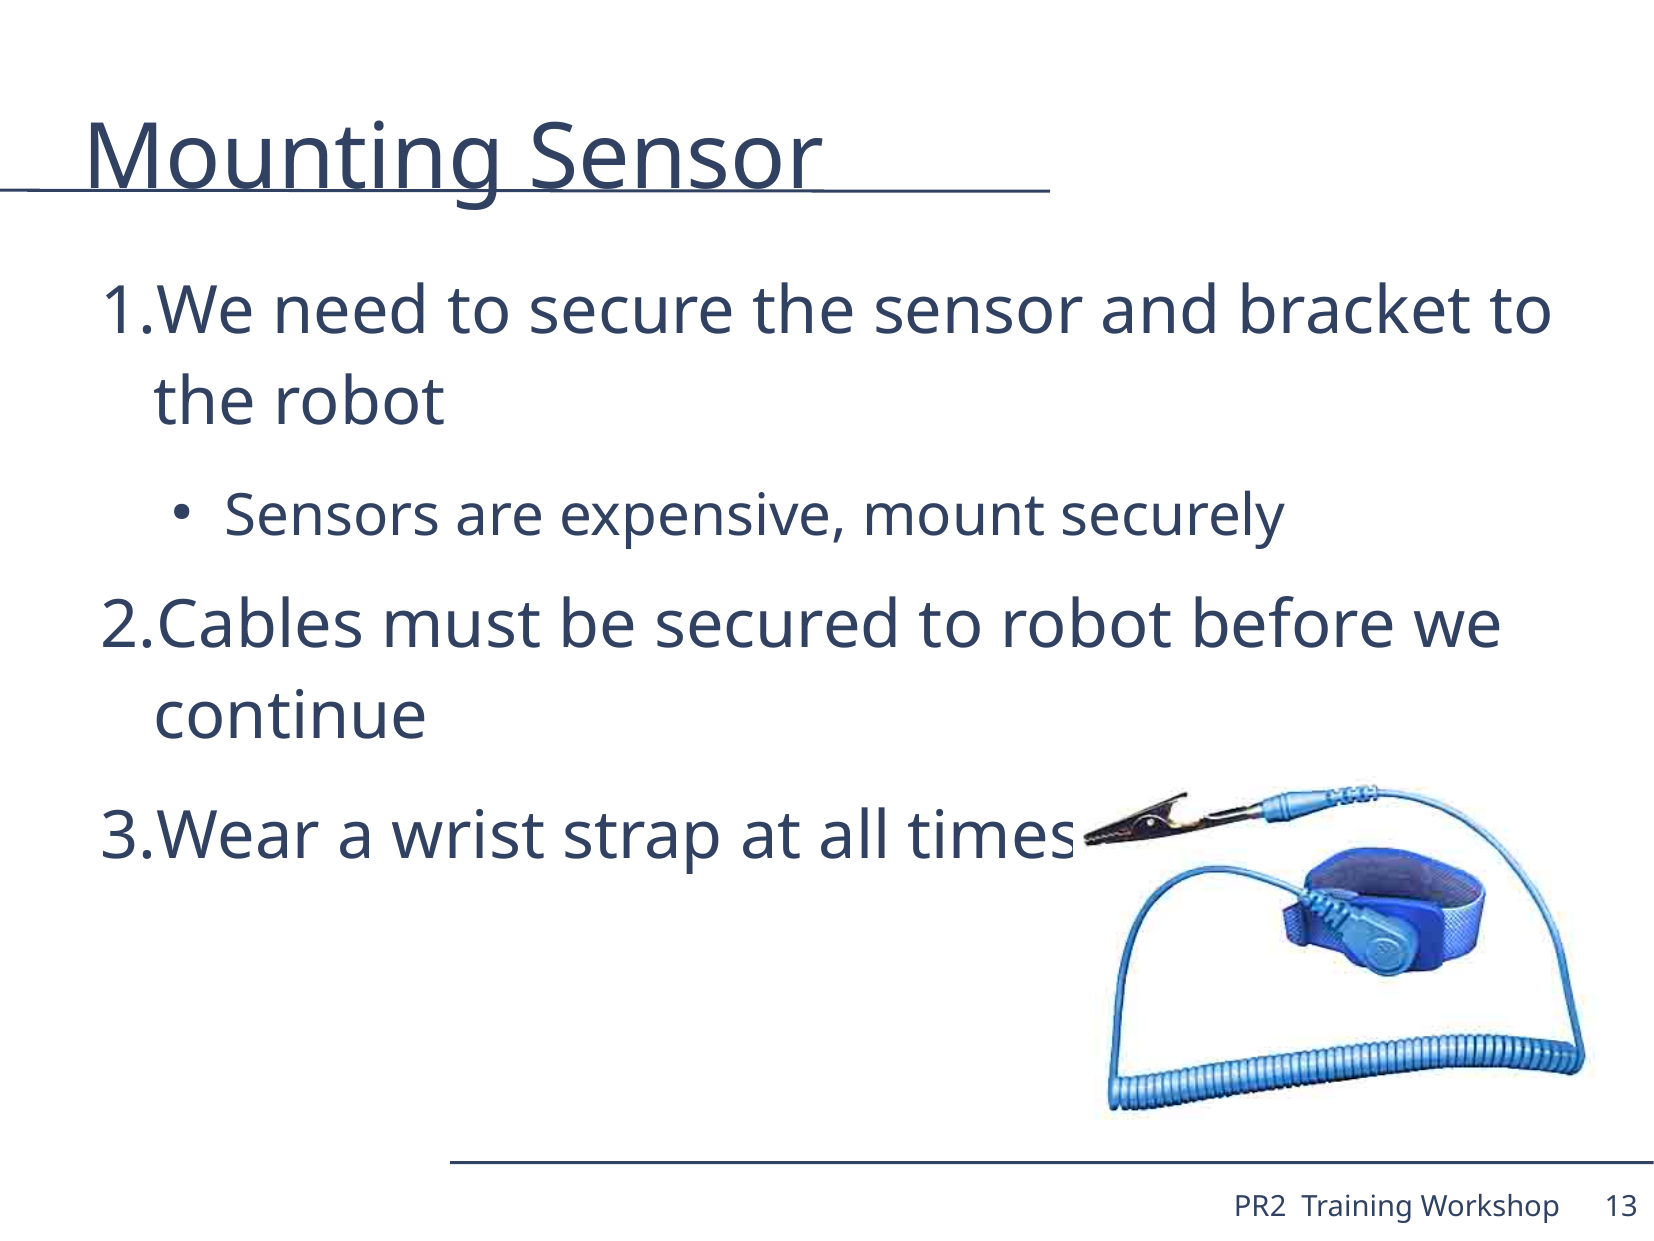

# Mounting Sensor
We need to secure the sensor and bracket to the robot
Sensors are expensive, mount securely
Cables must be secured to robot before we continue
Wear a wrist strap at all times